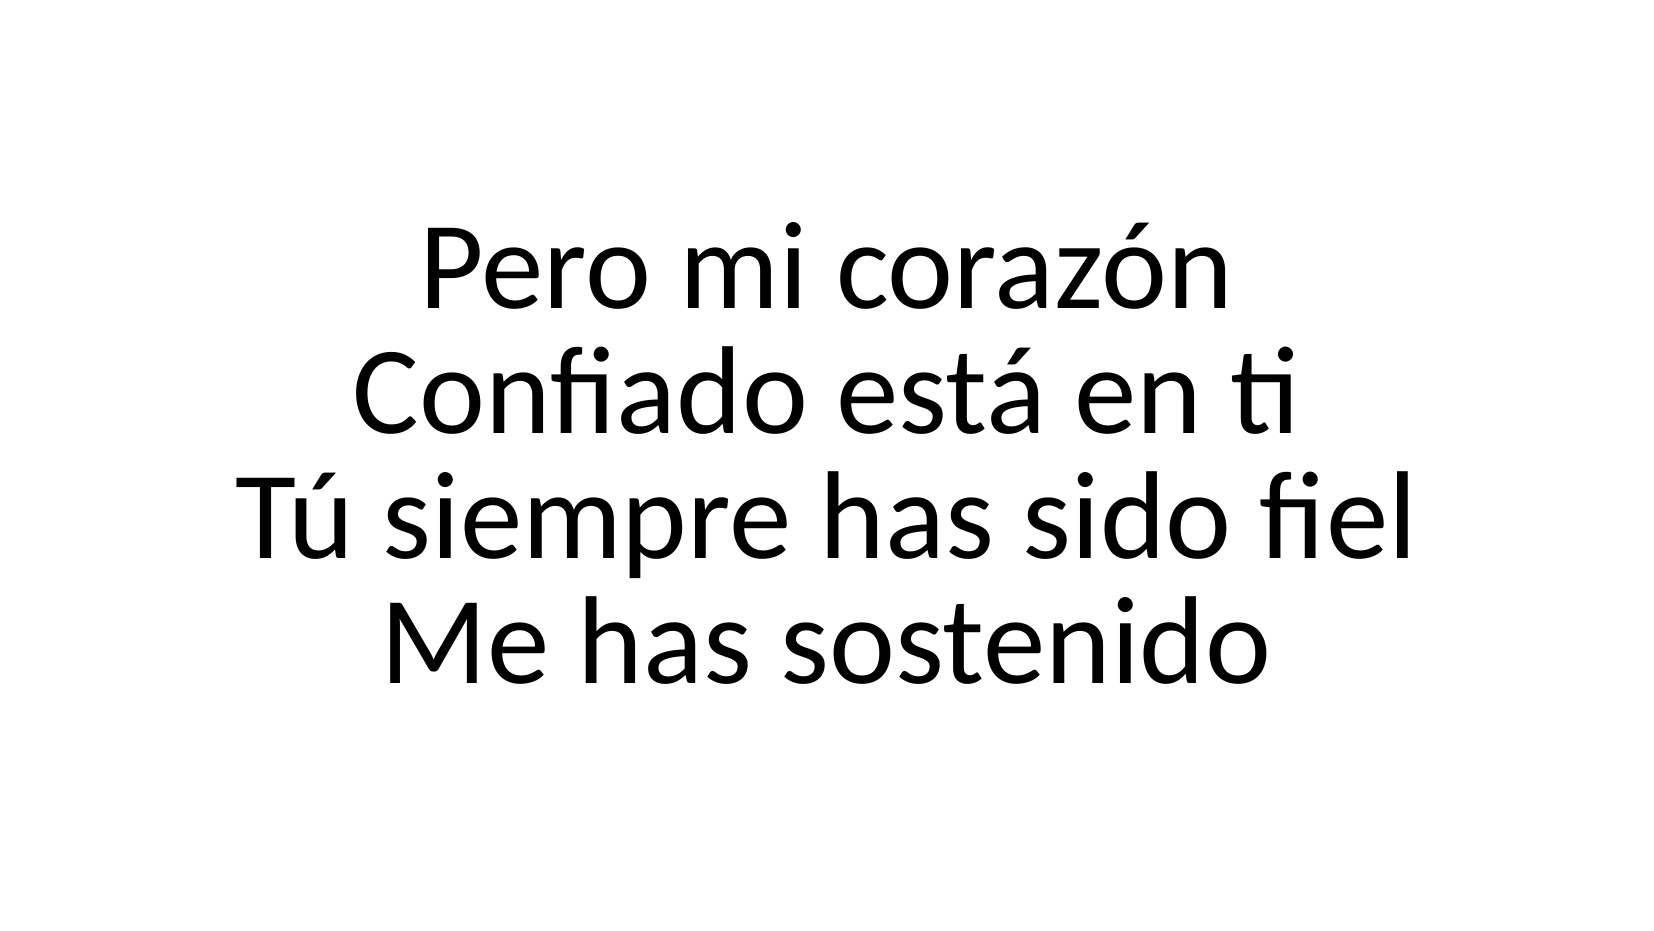

# Pero mi corazón Confiado está en ti Tú siempre has sido fiel Me has sostenido